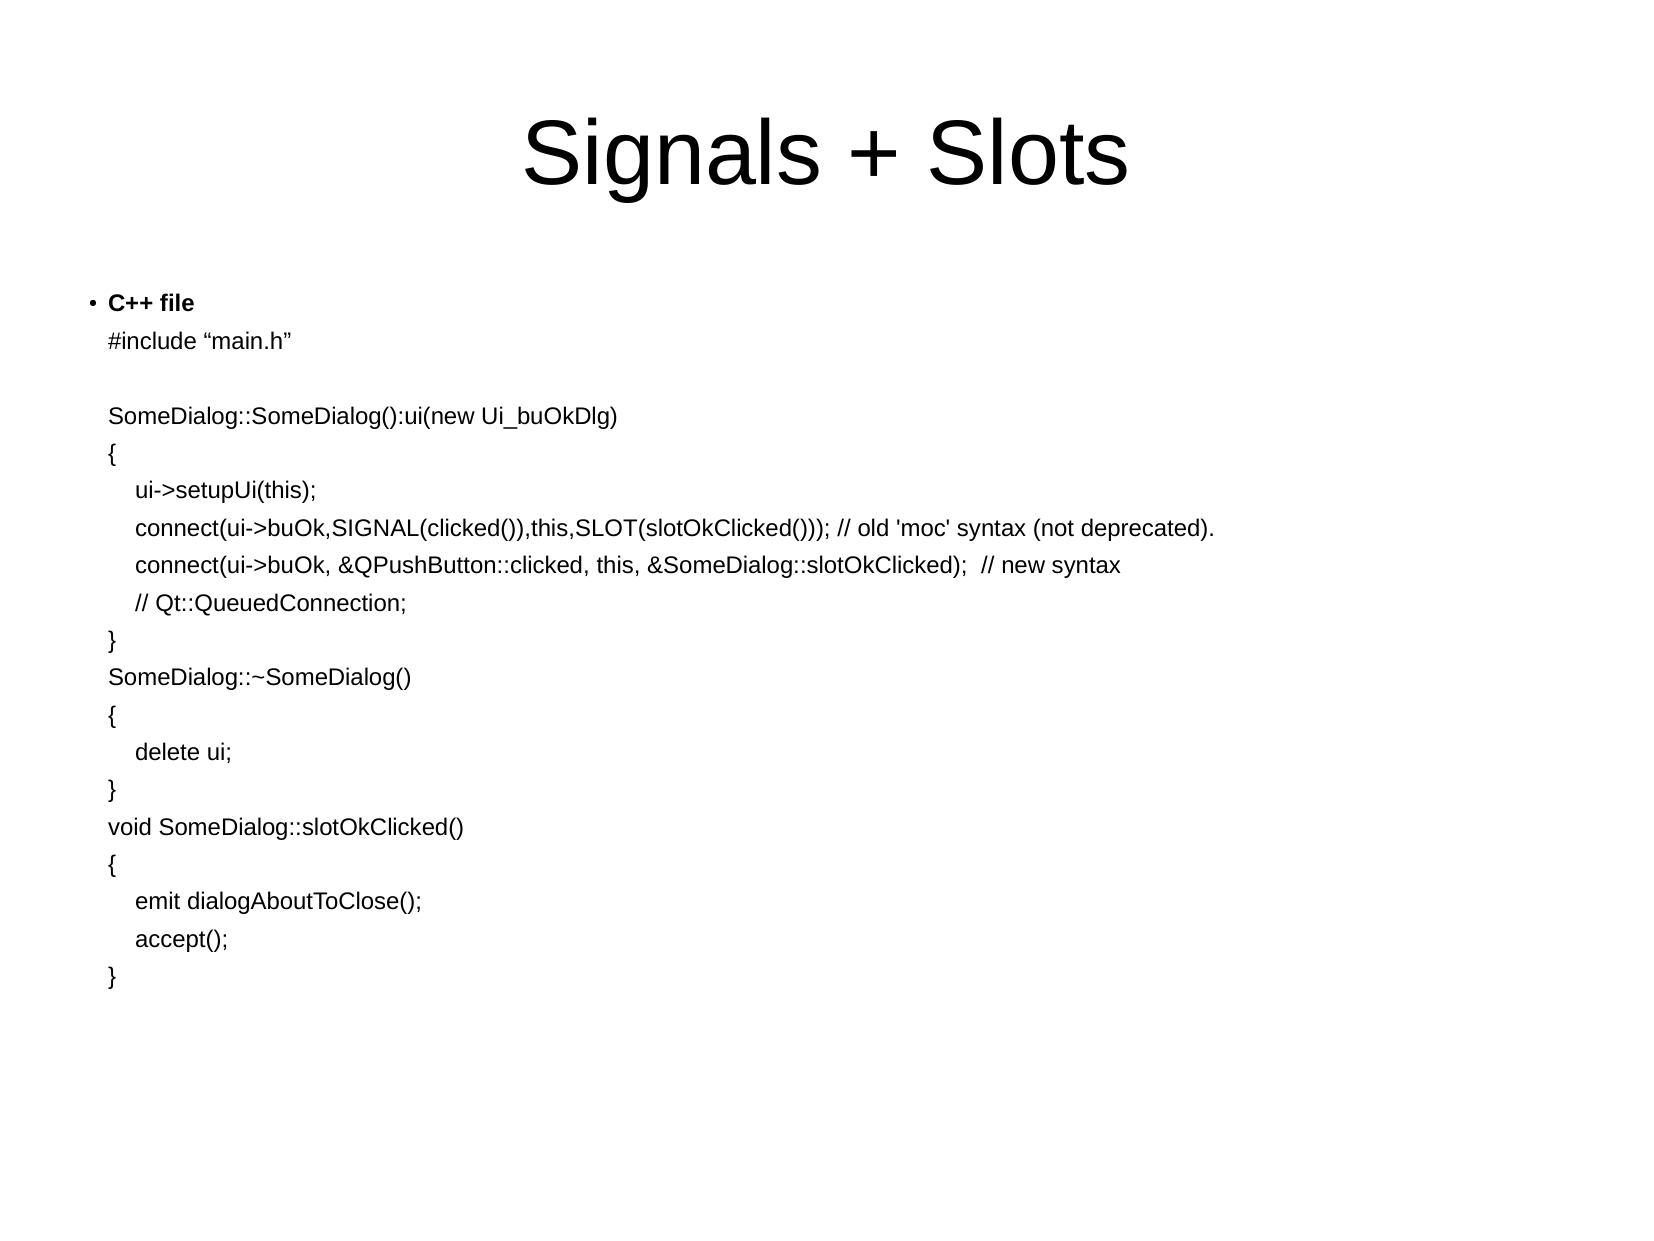

# Signals + Slots
C++ file
#include “main.h”
SomeDialog::SomeDialog():ui(new Ui_buOkDlg)
{
 ui->setupUi(this);
 connect(ui->buOk,SIGNAL(clicked()),this,SLOT(slotOkClicked())); // old 'moc' syntax (not deprecated).
 connect(ui->buOk, &QPushButton::clicked, this, &SomeDialog::slotOkClicked); // new syntax
 // Qt::QueuedConnection;
}
SomeDialog::~SomeDialog()
{
 delete ui;
}
void SomeDialog::slotOkClicked()
{
 emit dialogAboutToClose();
 accept();
}